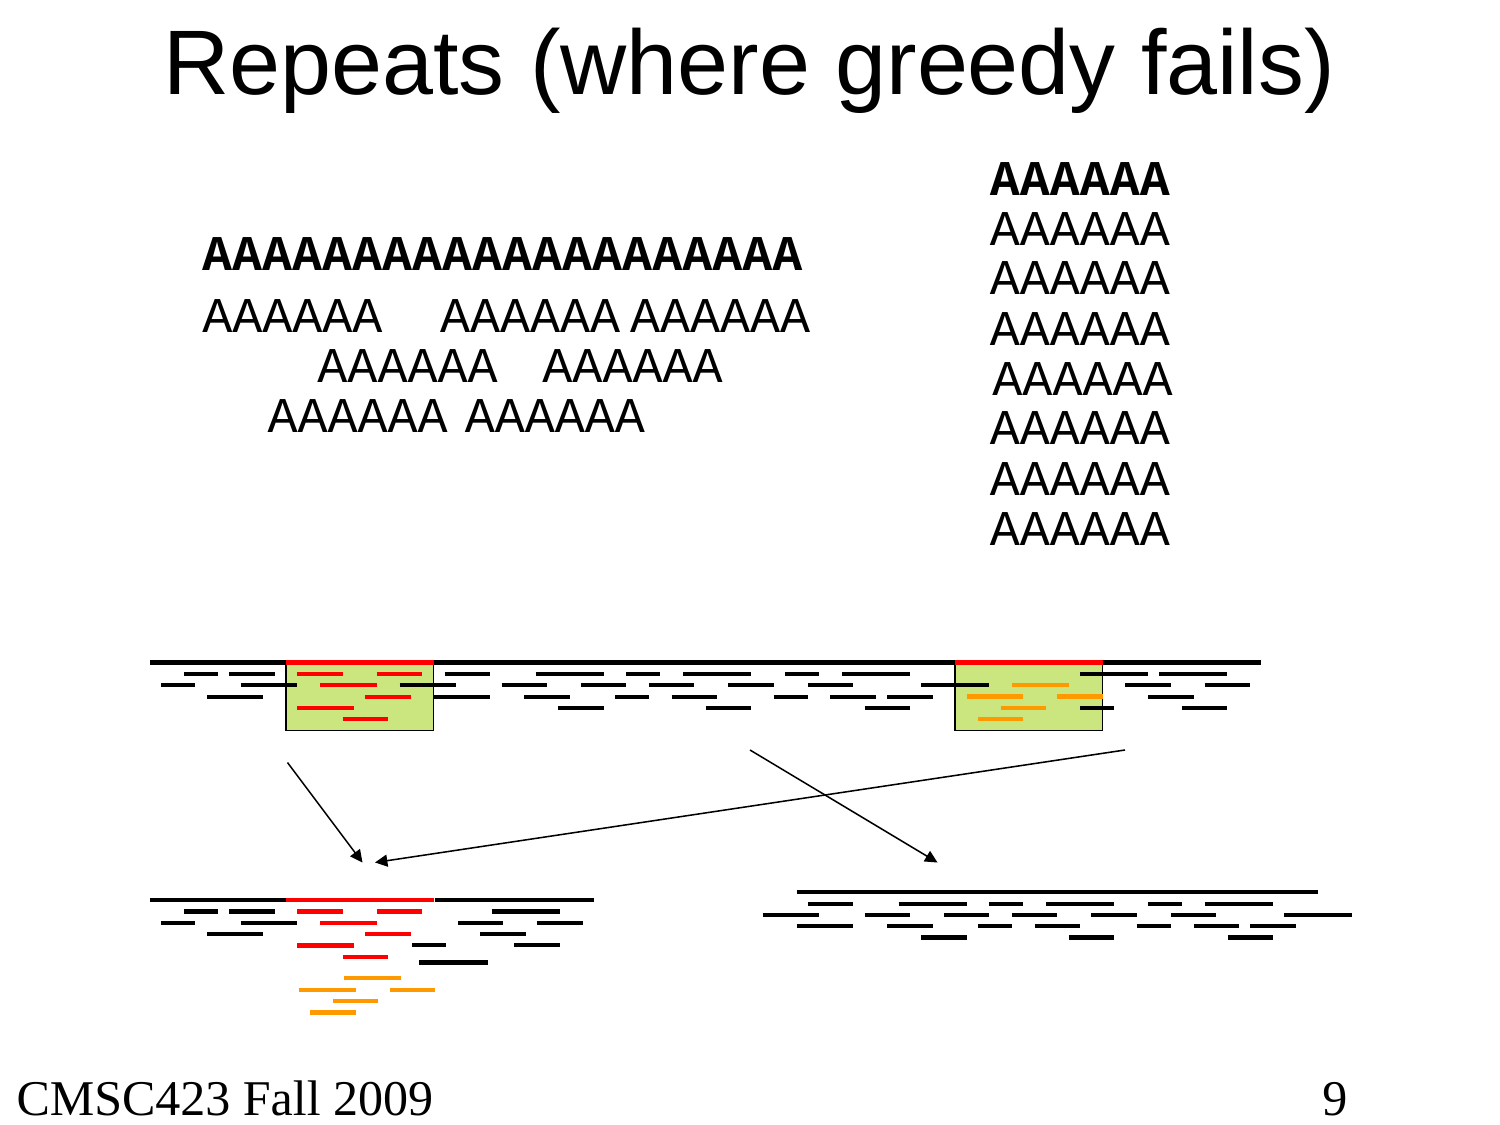

# Repeats (where greedy fails)
AAAAAA
AAAAAA
AAAAAA
AAAAAA
AAAAAA
AAAAAA
AAAAAA
AAAAAA
AAAAAAAAAAAAAAAAAAAA
AAAAAA
AAAAAA
AAAAAA
AAAAAA
AAAAAA
AAAAAA
AAAAAA
CMSC423 Fall 2009
9